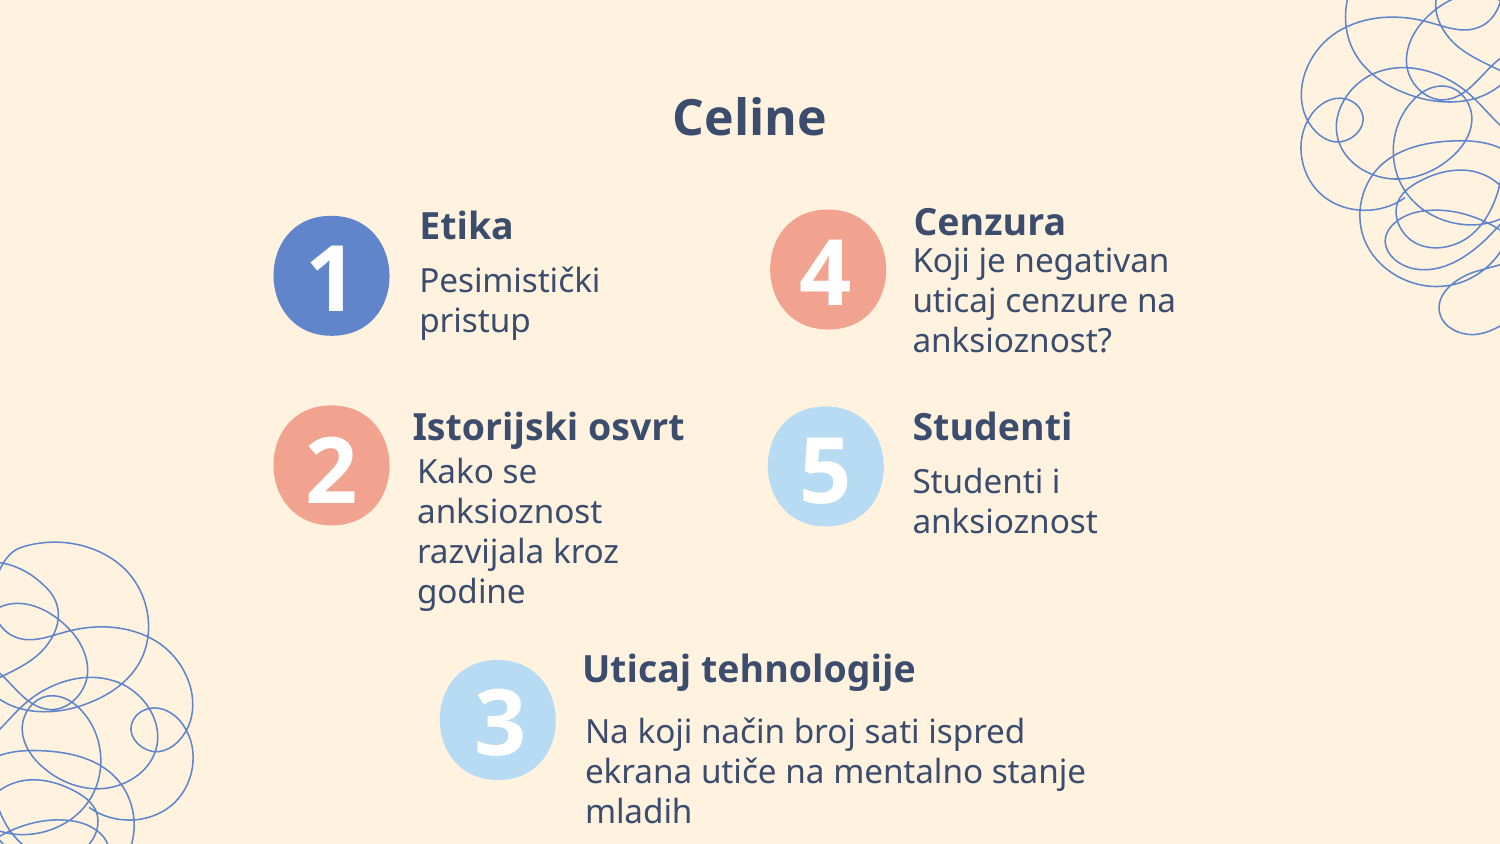

# Celine
Cenzura
Etika
4
1
Pesimistički pristup
Koji je negativan uticaj cenzure na anksioznost?
Istorijski osvrt
Studenti
2
5
Studenti i anksioznost
Kako se anksioznost razvijala kroz godine
Uticaj tehnologije
3
Na koji način broj sati ispred ekrana utiče na mentalno stanje mladih